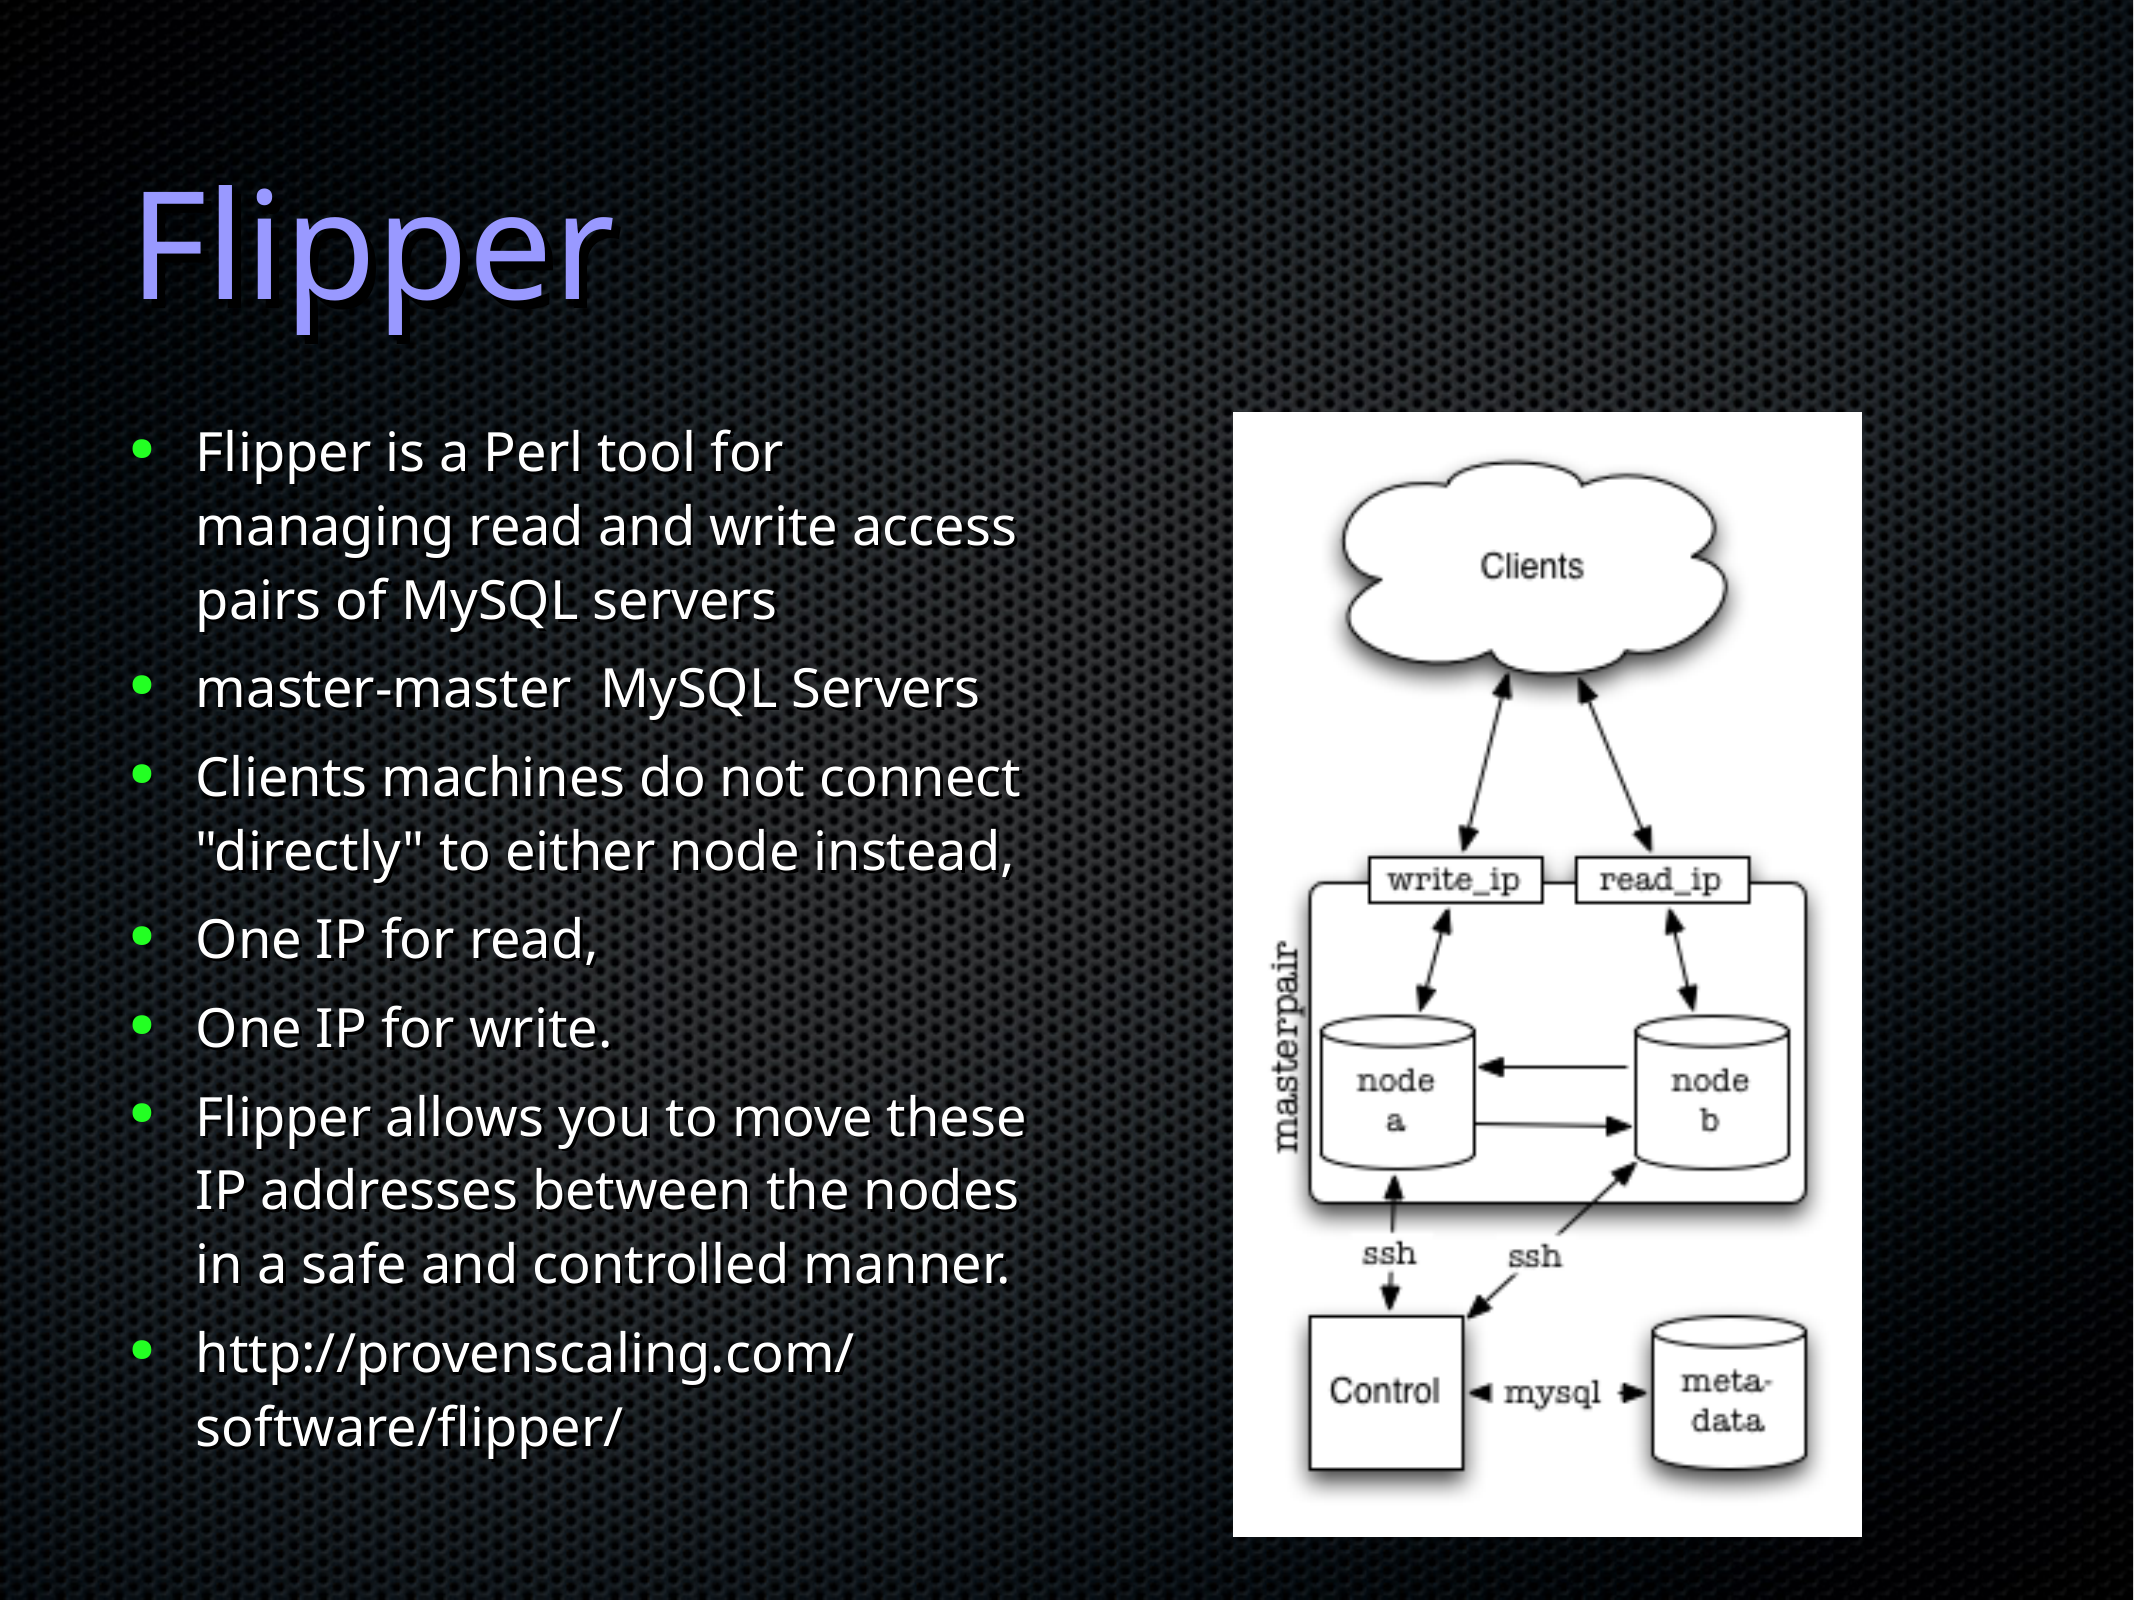

# Flipper
Flipper is a Perl tool for managing read and write access pairs of MySQL servers
master-master MySQL Servers
Clients machines do not connect "directly" to either node instead,
One IP for read,
One IP for write.
Flipper allows you to move these IP addresses between the nodes in a safe and controlled manner.
http://provenscaling.com/software/flipper/